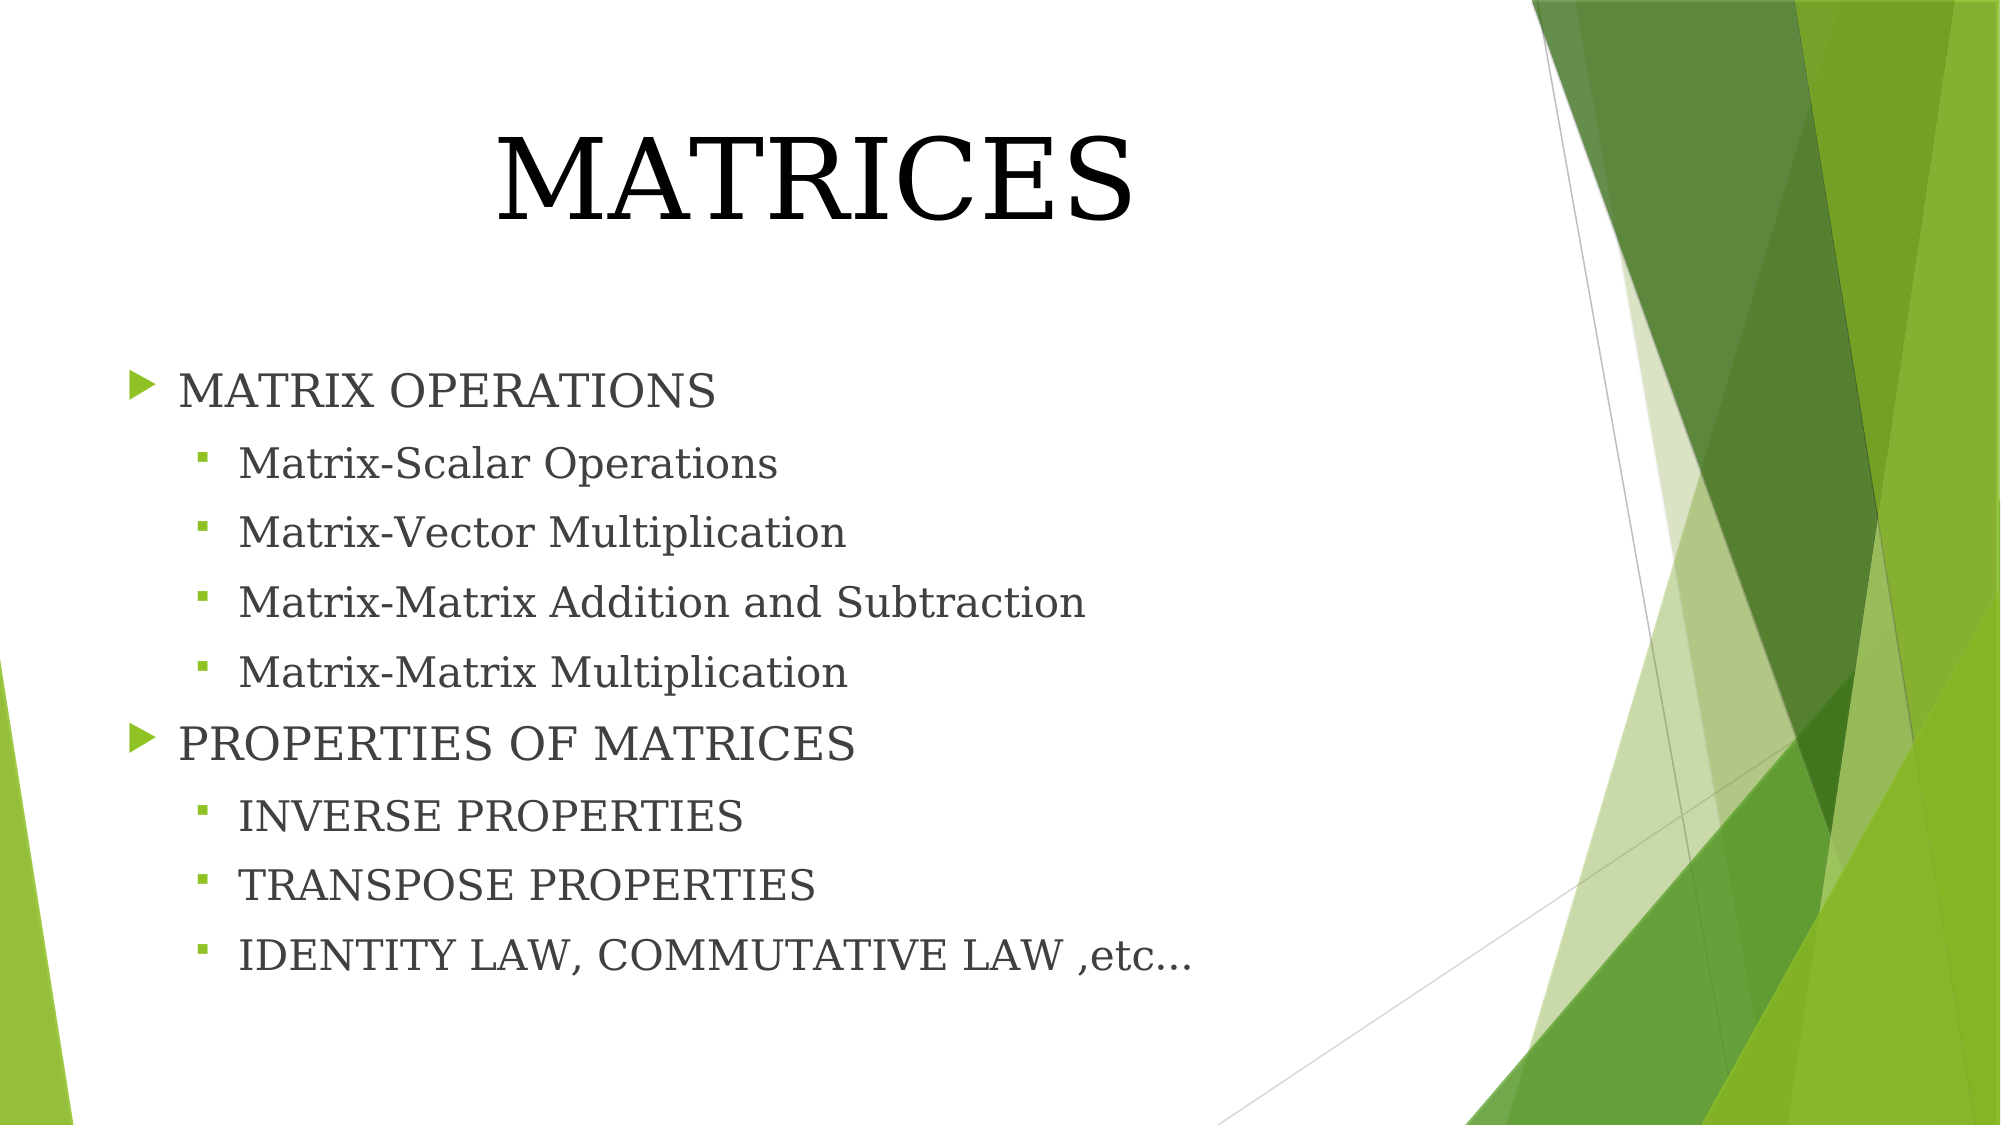

# MATRICES
MATRIX OPERATIONS
Matrix-Scalar Operations
Matrix-Vector Multiplication
Matrix-Matrix Addition and Subtraction
Matrix-Matrix Multiplication
PROPERTIES OF MATRICES
INVERSE PROPERTIES
TRANSPOSE PROPERTIES
IDENTITY LAW, COMMUTATIVE LAW ,etc…